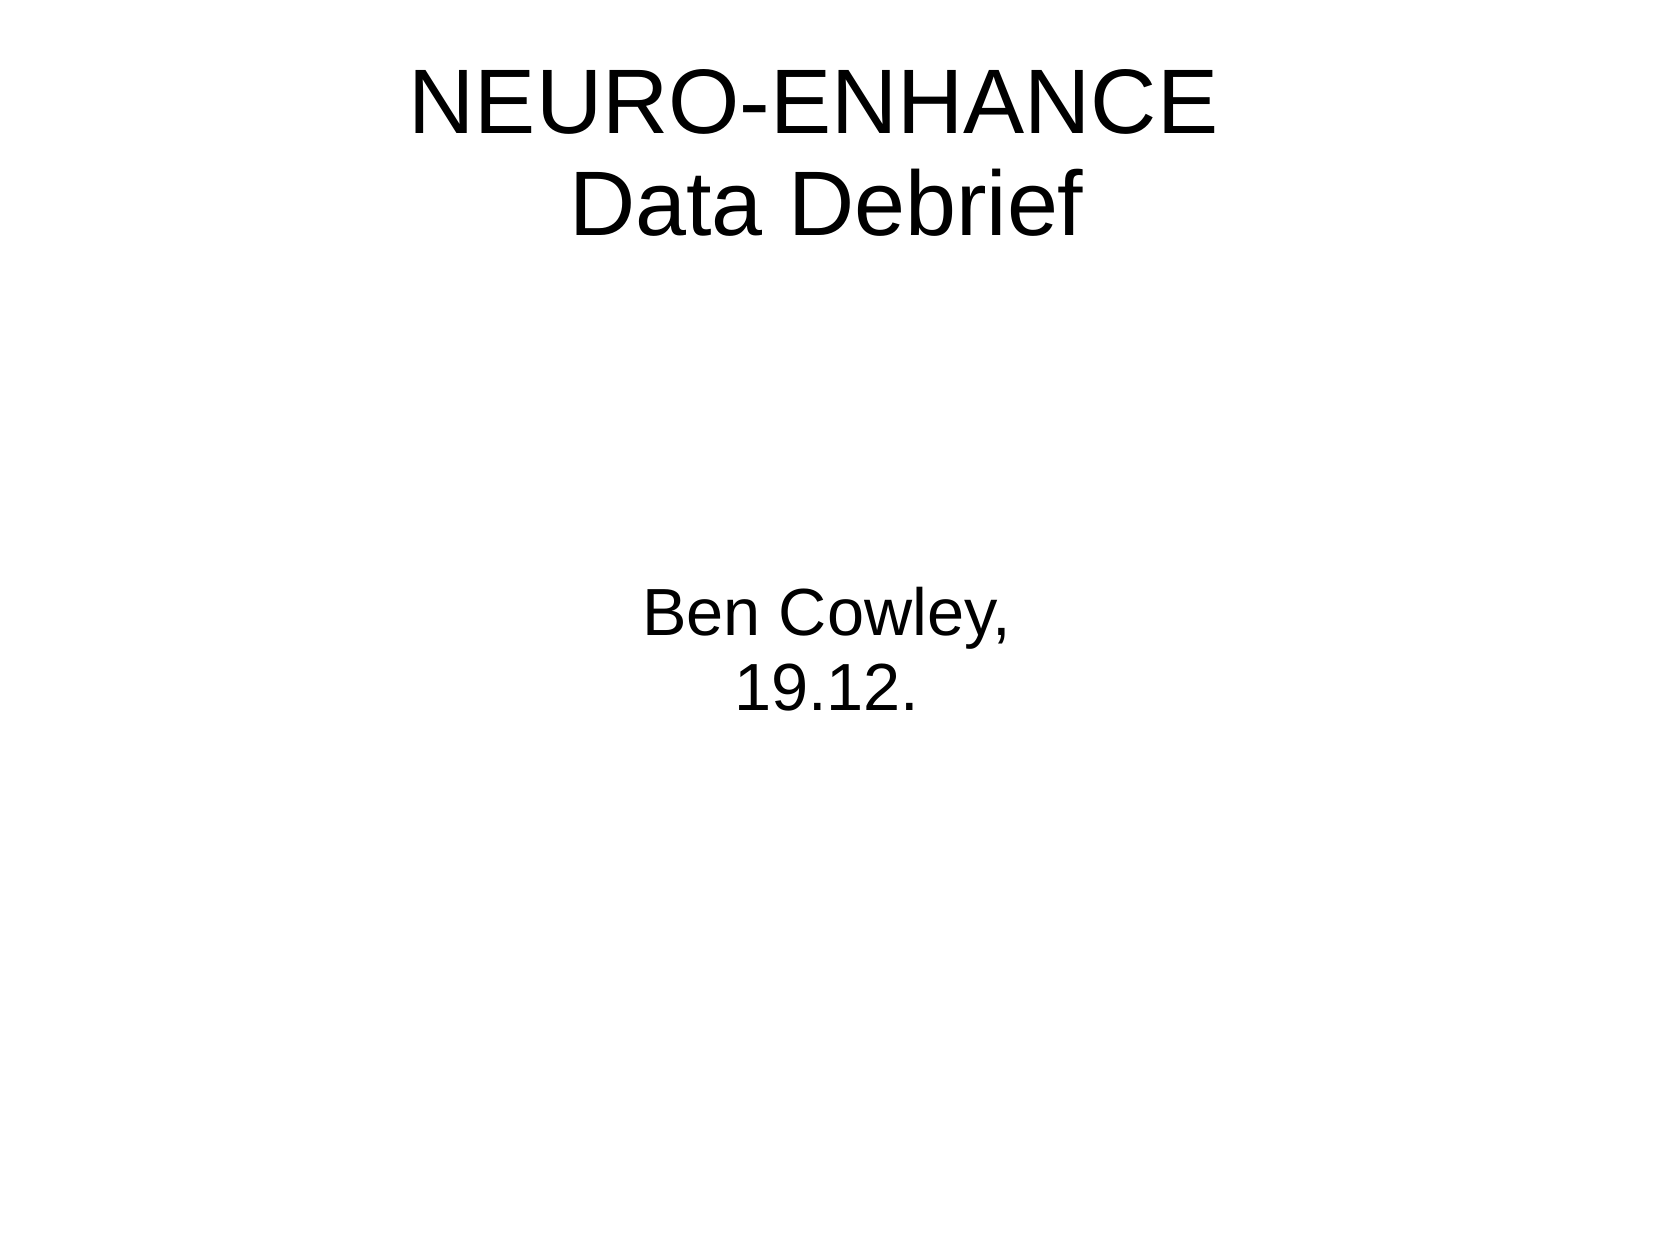

# NEURO-ENHANCE Data Debrief
Ben Cowley,
19.12.